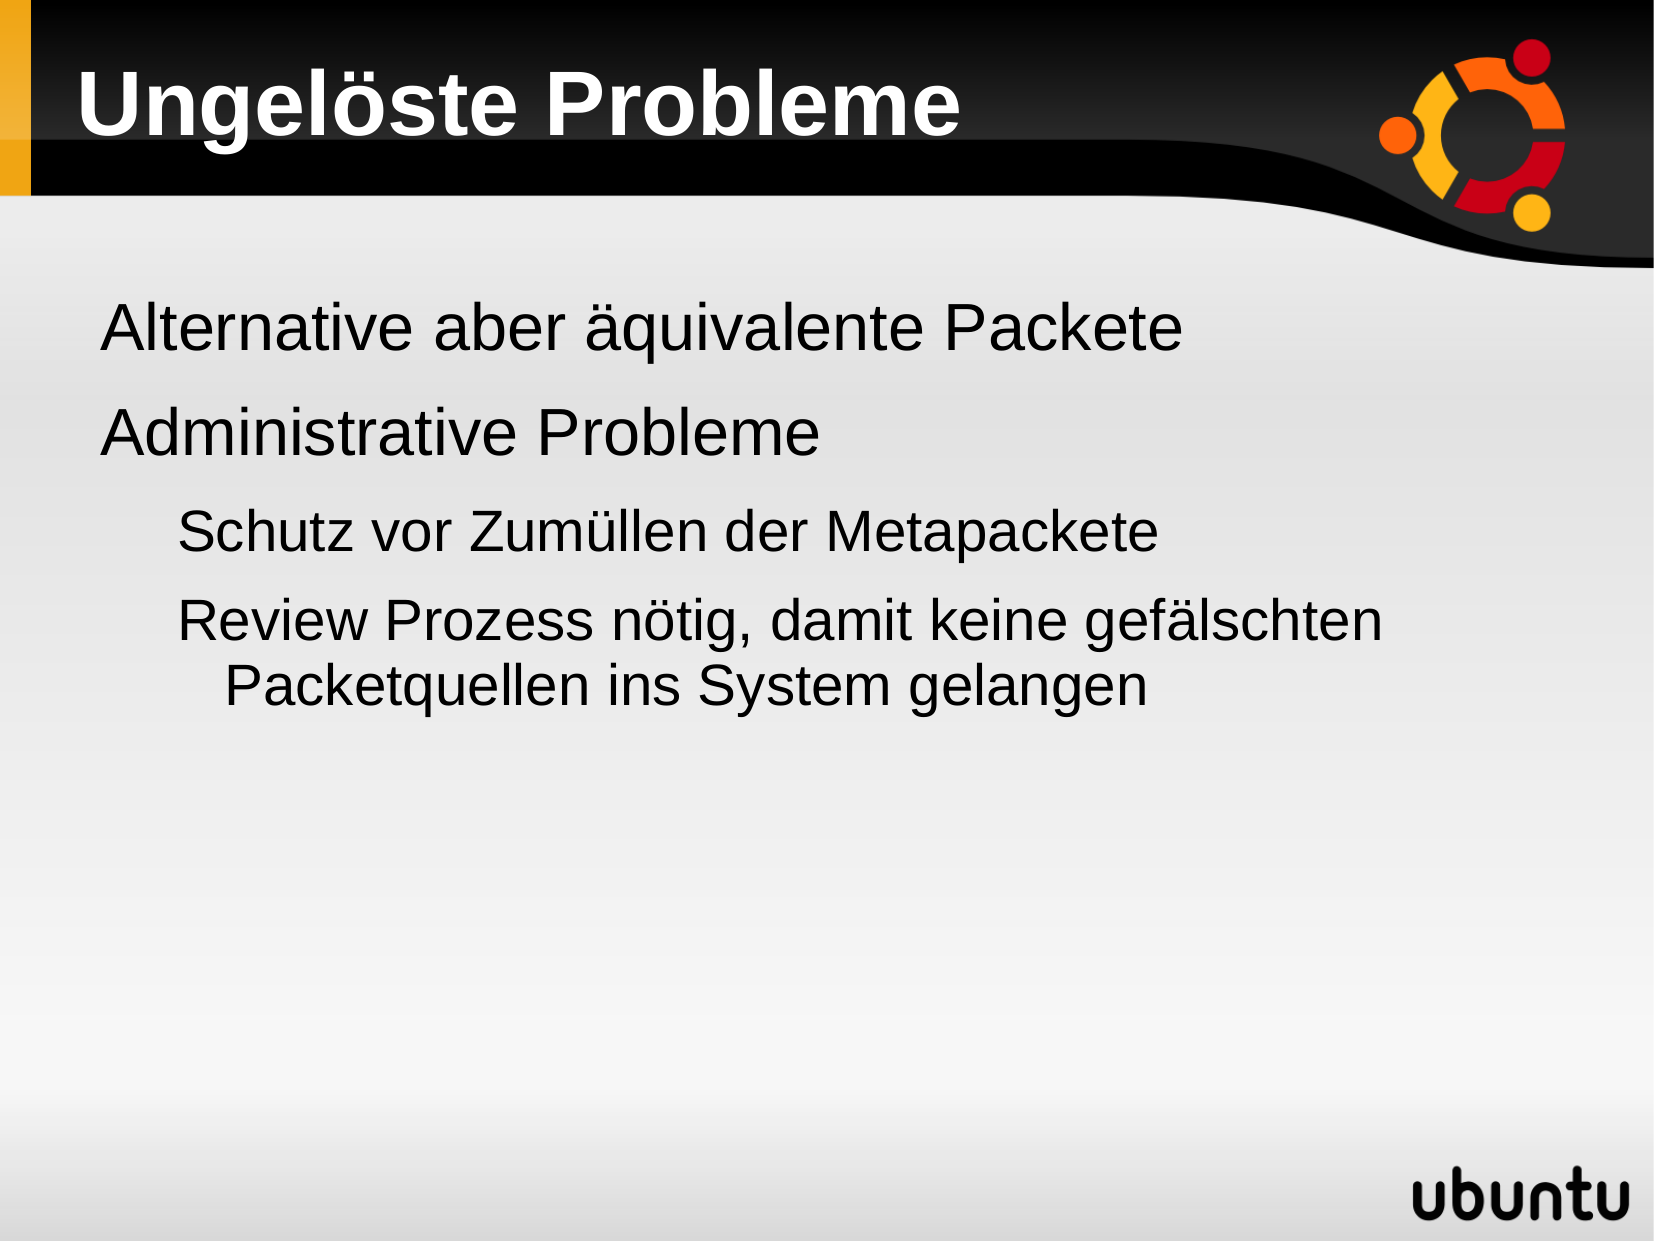

# Ungelöste Probleme
Alternative aber äquivalente Packete
Administrative Probleme
Schutz vor Zumüllen der Metapackete
Review Prozess nötig, damit keine gefälschten Packetquellen ins System gelangen